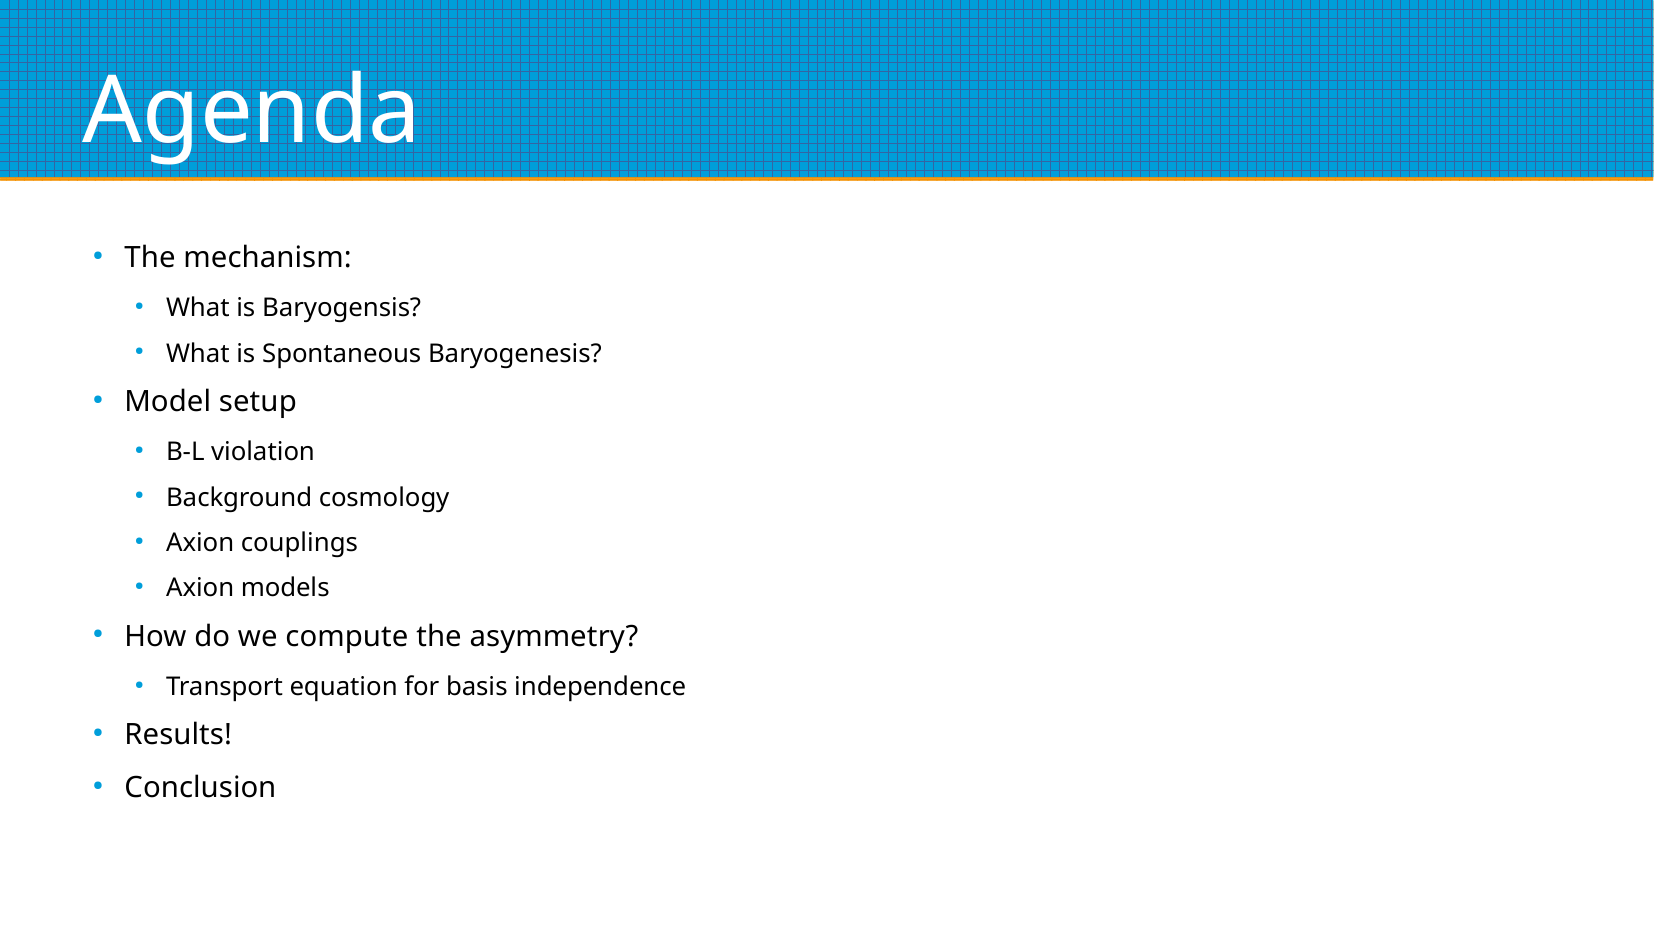

# Agenda
The mechanism:
What is Baryogensis?
What is Spontaneous Baryogenesis?
Model setup
B-L violation
Background cosmology
Axion couplings
Axion models
How do we compute the asymmetry?
Transport equation for basis independence
Results!
Conclusion